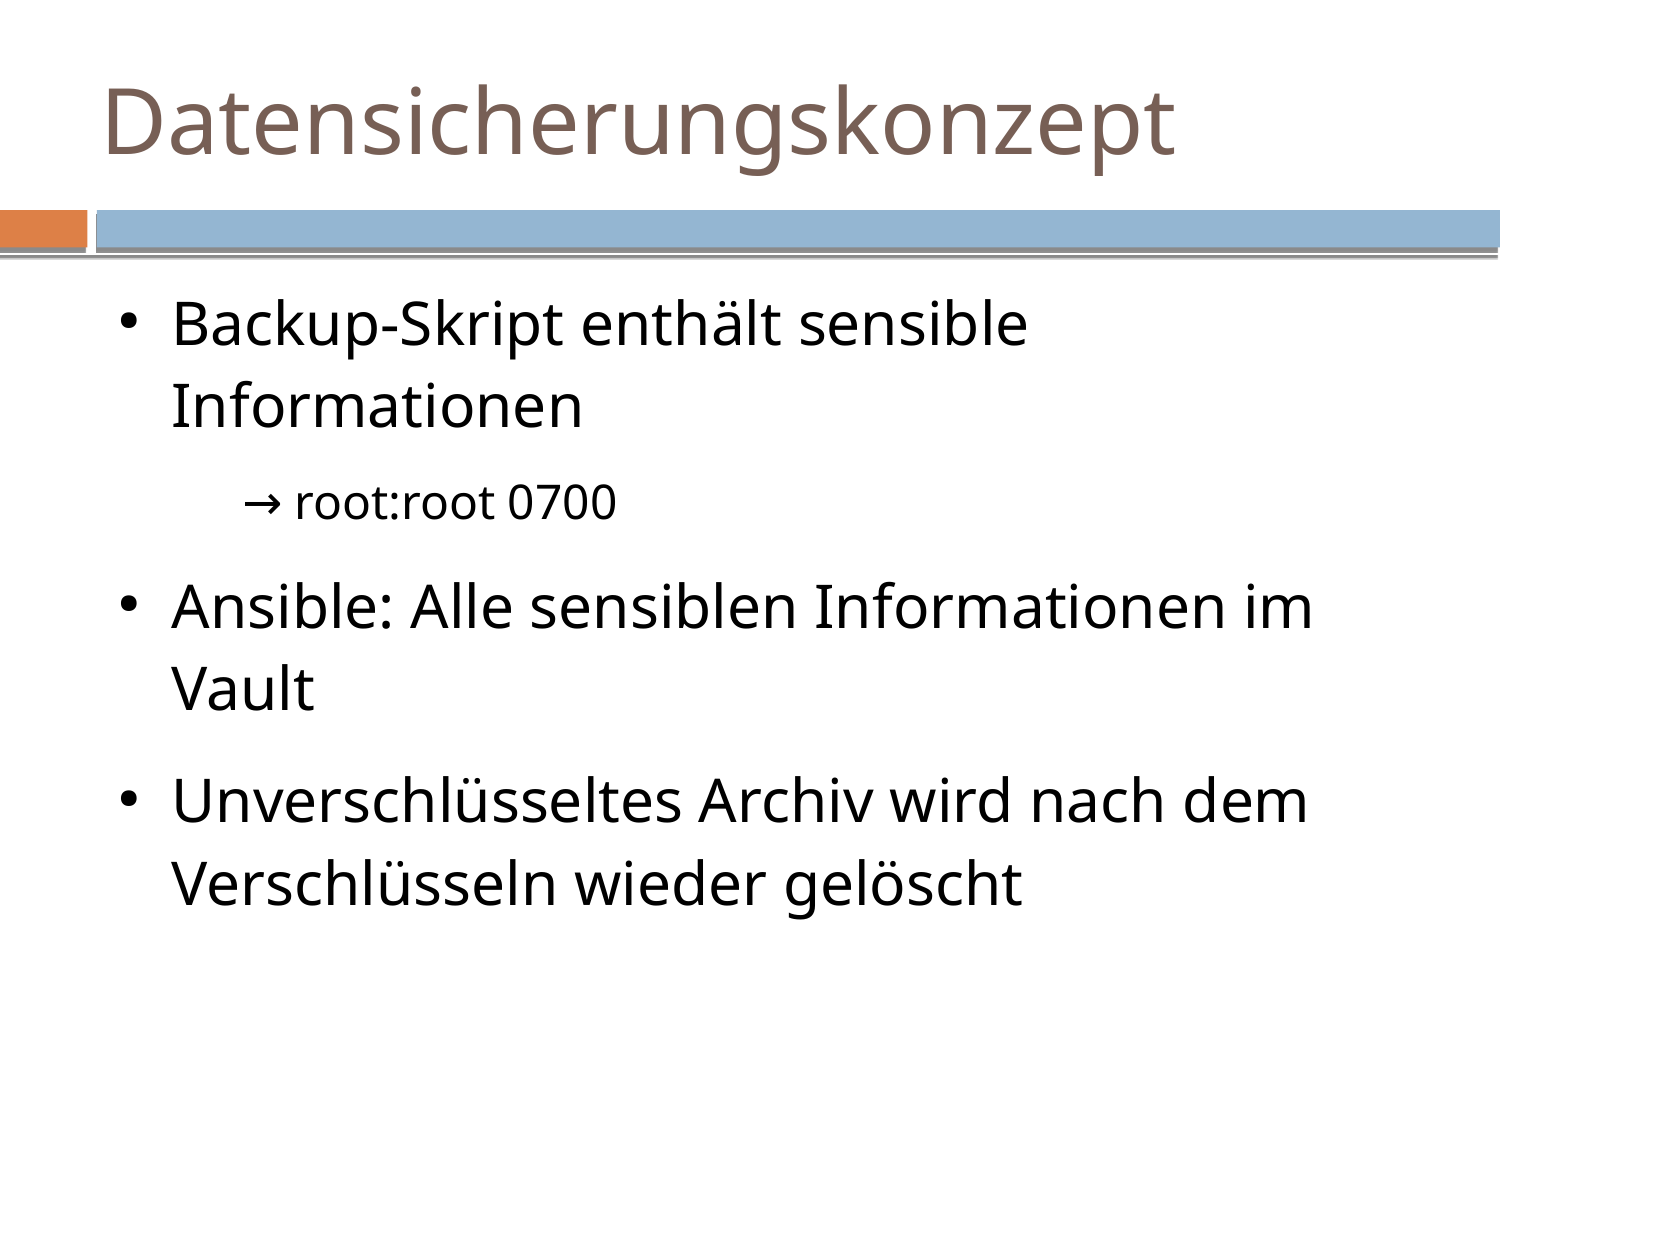

# Datensicherungskonzept
Backup-Skript enthält sensible Informationen
→ root:root 0700
Ansible: Alle sensiblen Informationen im Vault
Unverschlüsseltes Archiv wird nach dem Verschlüsseln wieder gelöscht